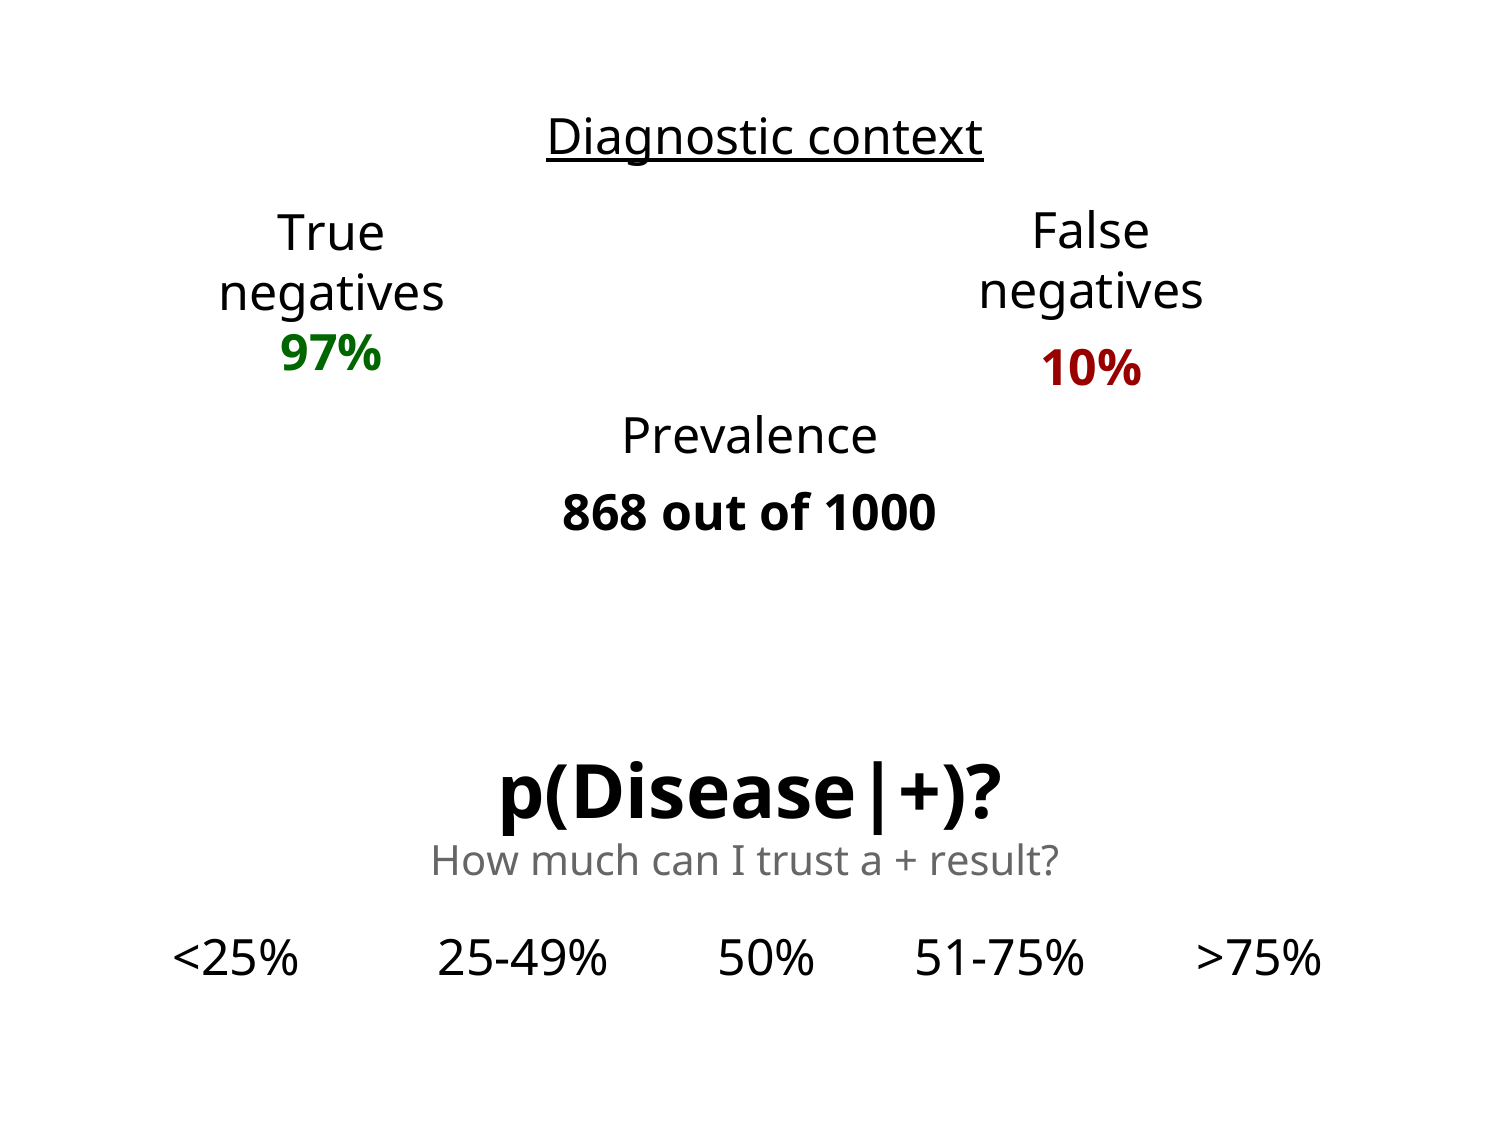

Diagnostic context
#
True negatives 97%
False negatives
10%
Prevalence
868 out of 1000
p(Disease|+)?
How much can I trust a + result?
<25%
25-49%
51-75%
>75%
50%